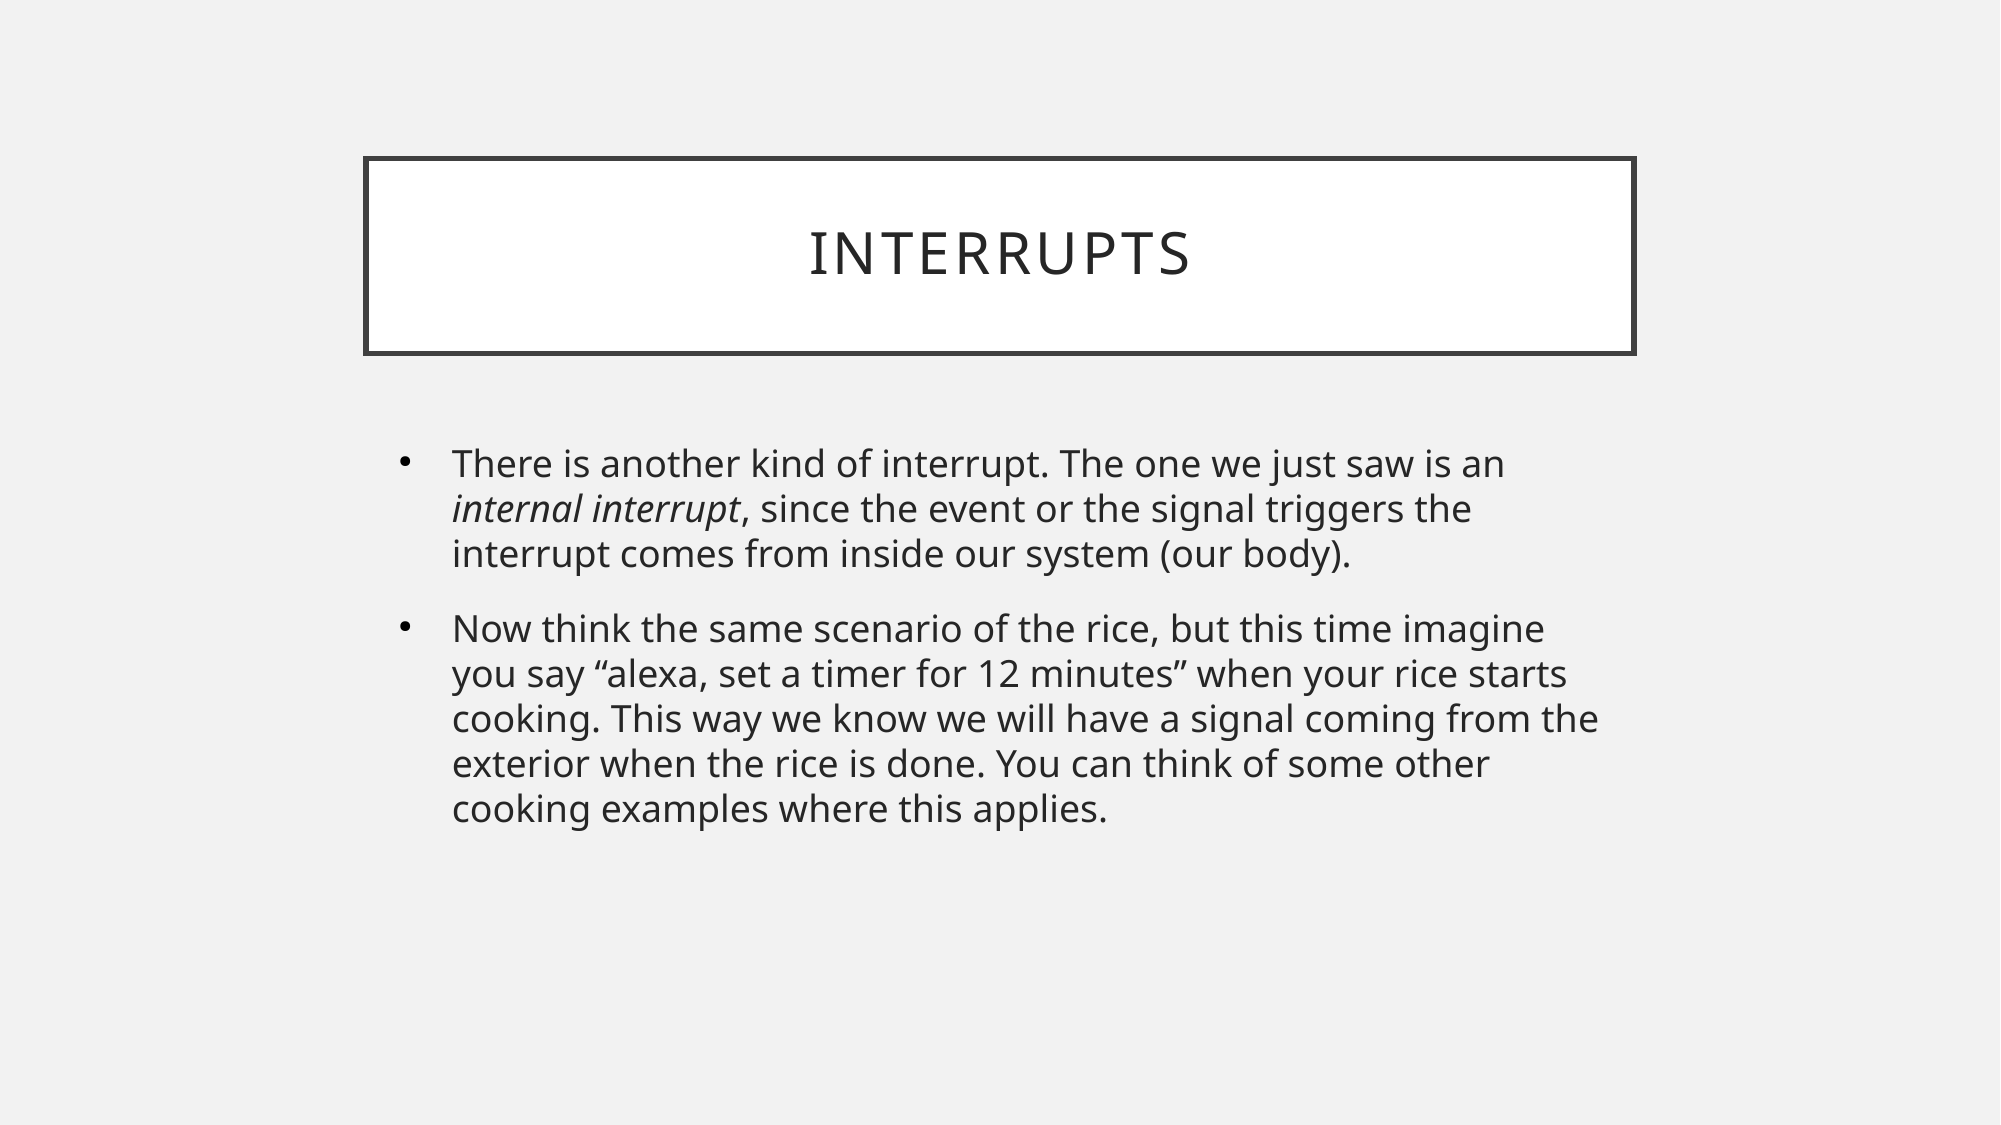

# Interrupts
There is another kind of interrupt. The one we just saw is an internal interrupt, since the event or the signal triggers the interrupt comes from inside our system (our body).
Now think the same scenario of the rice, but this time imagine you say “alexa, set a timer for 12 minutes” when your rice starts cooking. This way we know we will have a signal coming from the exterior when the rice is done. You can think of some other cooking examples where this applies.